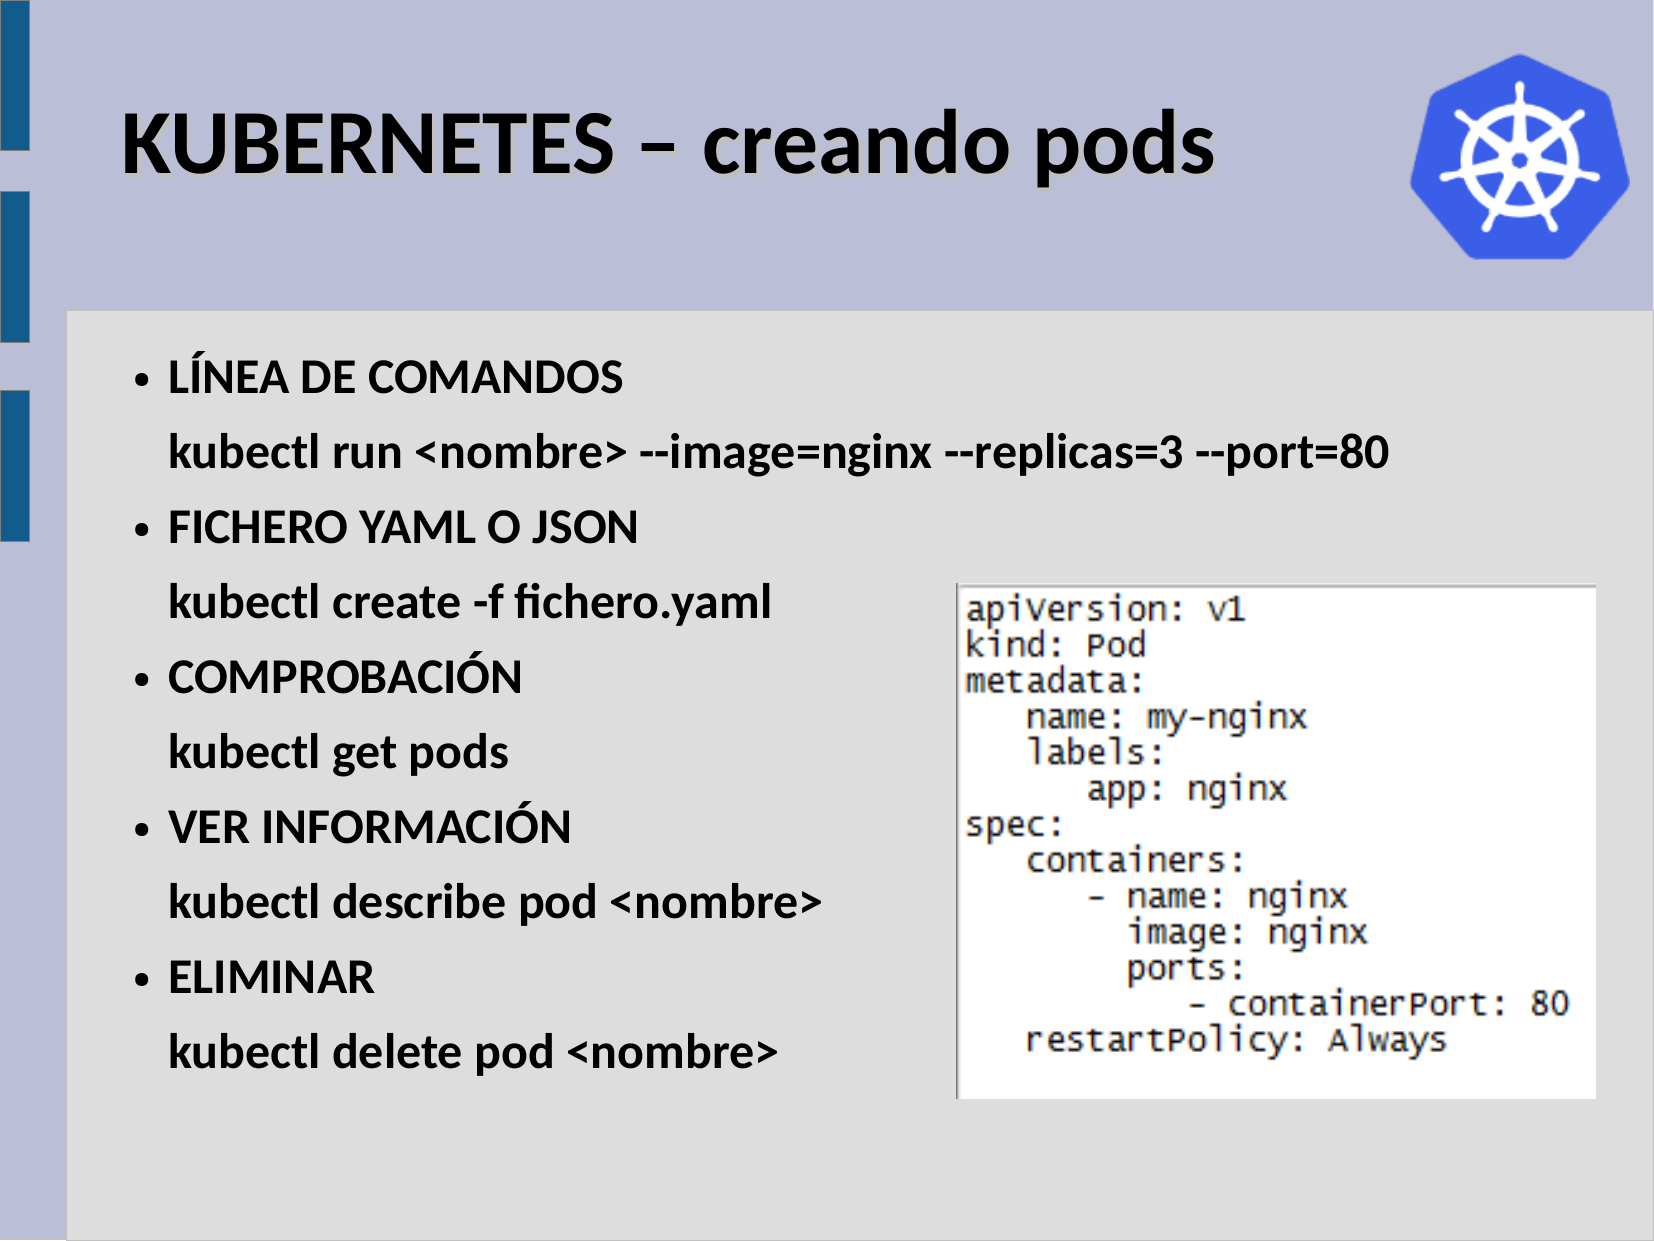

KUBERNETES – creando pods
LÍNEA DE COMANDOS
kubectl run <nombre> --image=nginx --replicas=3 --port=80
FICHERO YAML O JSON
kubectl create -f fichero.yaml
COMPROBACIÓN
kubectl get pods
VER INFORMACIÓN
kubectl describe pod <nombre>
ELIMINAR
kubectl delete pod <nombre>